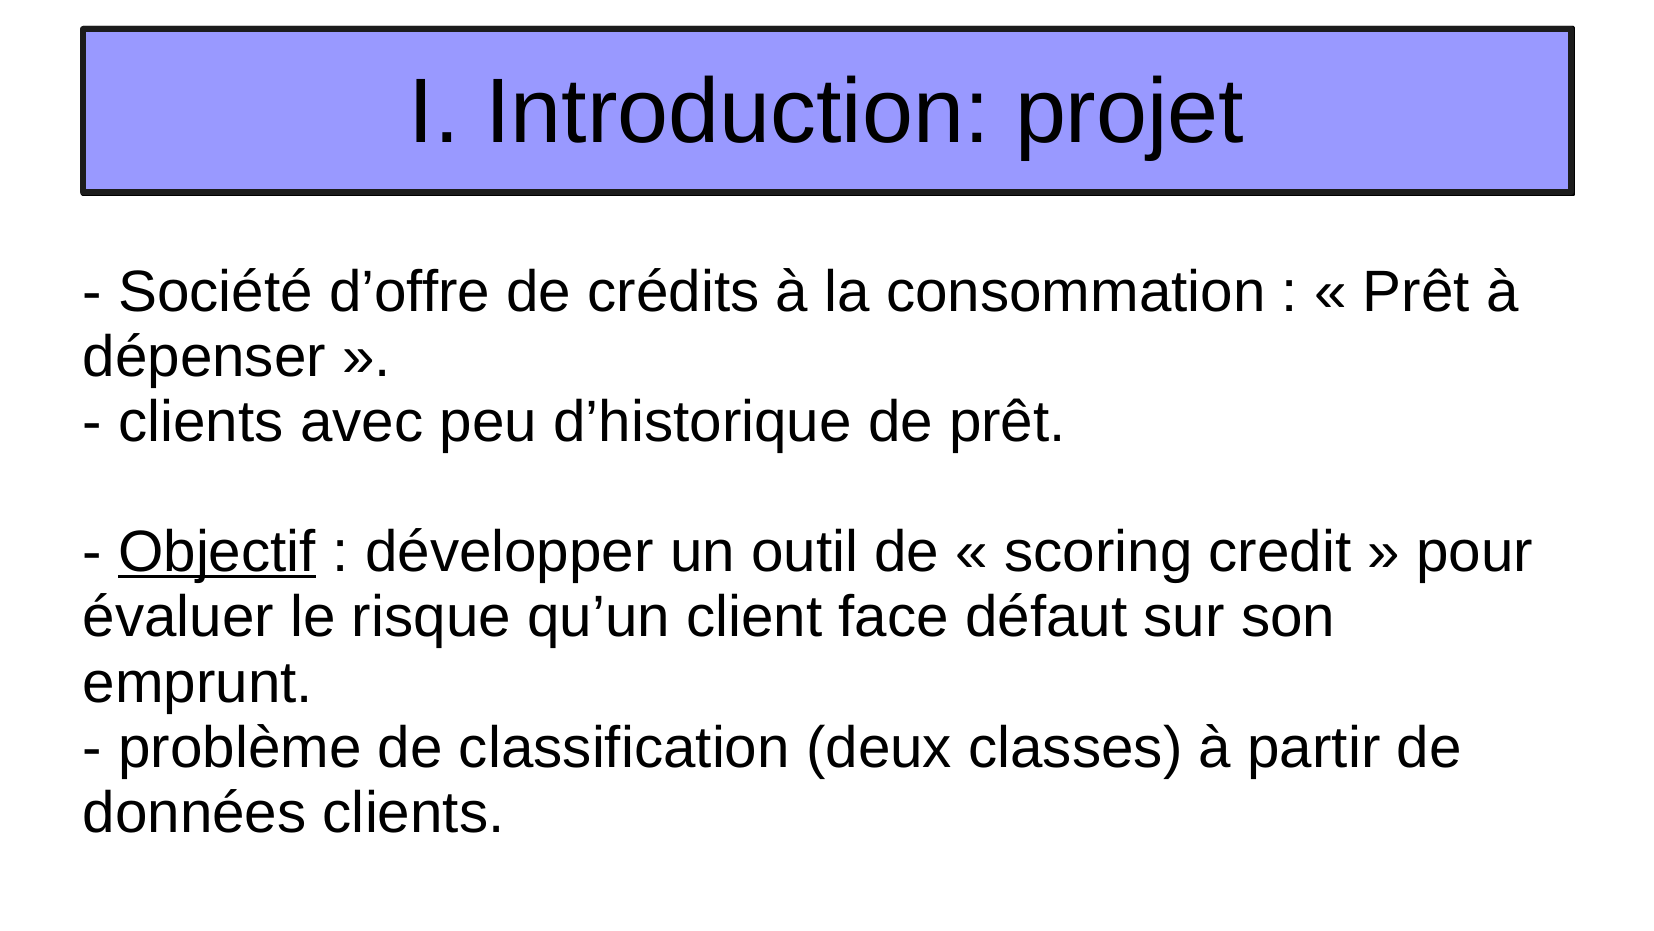

I. Introduction: projet
#
- Société d’offre de crédits à la consommation : « Prêt à dépenser ».
- clients avec peu d’historique de prêt.
- Objectif : développer un outil de « scoring credit » pour évaluer le risque qu’un client face défaut sur son emprunt.
- problème de classification (deux classes) à partir de données clients.